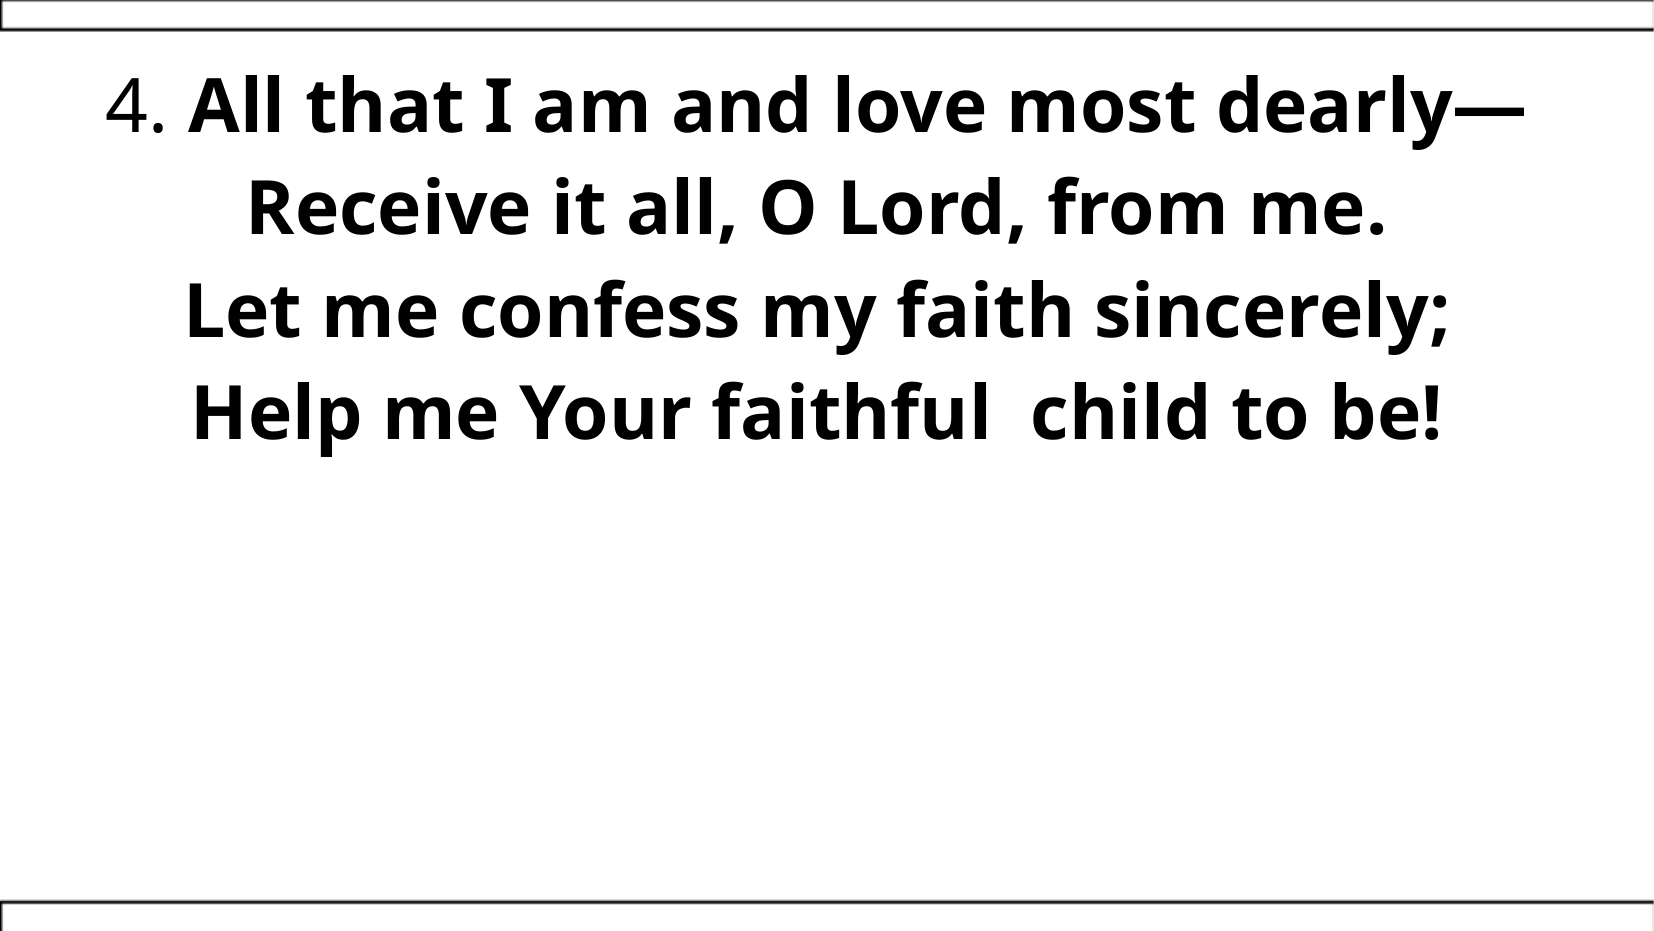

4. All that I am and love most dearly—
Receive it all, O Lord, from me.
Let me confess my faith sincerely;
Help me Your faithful child to be!